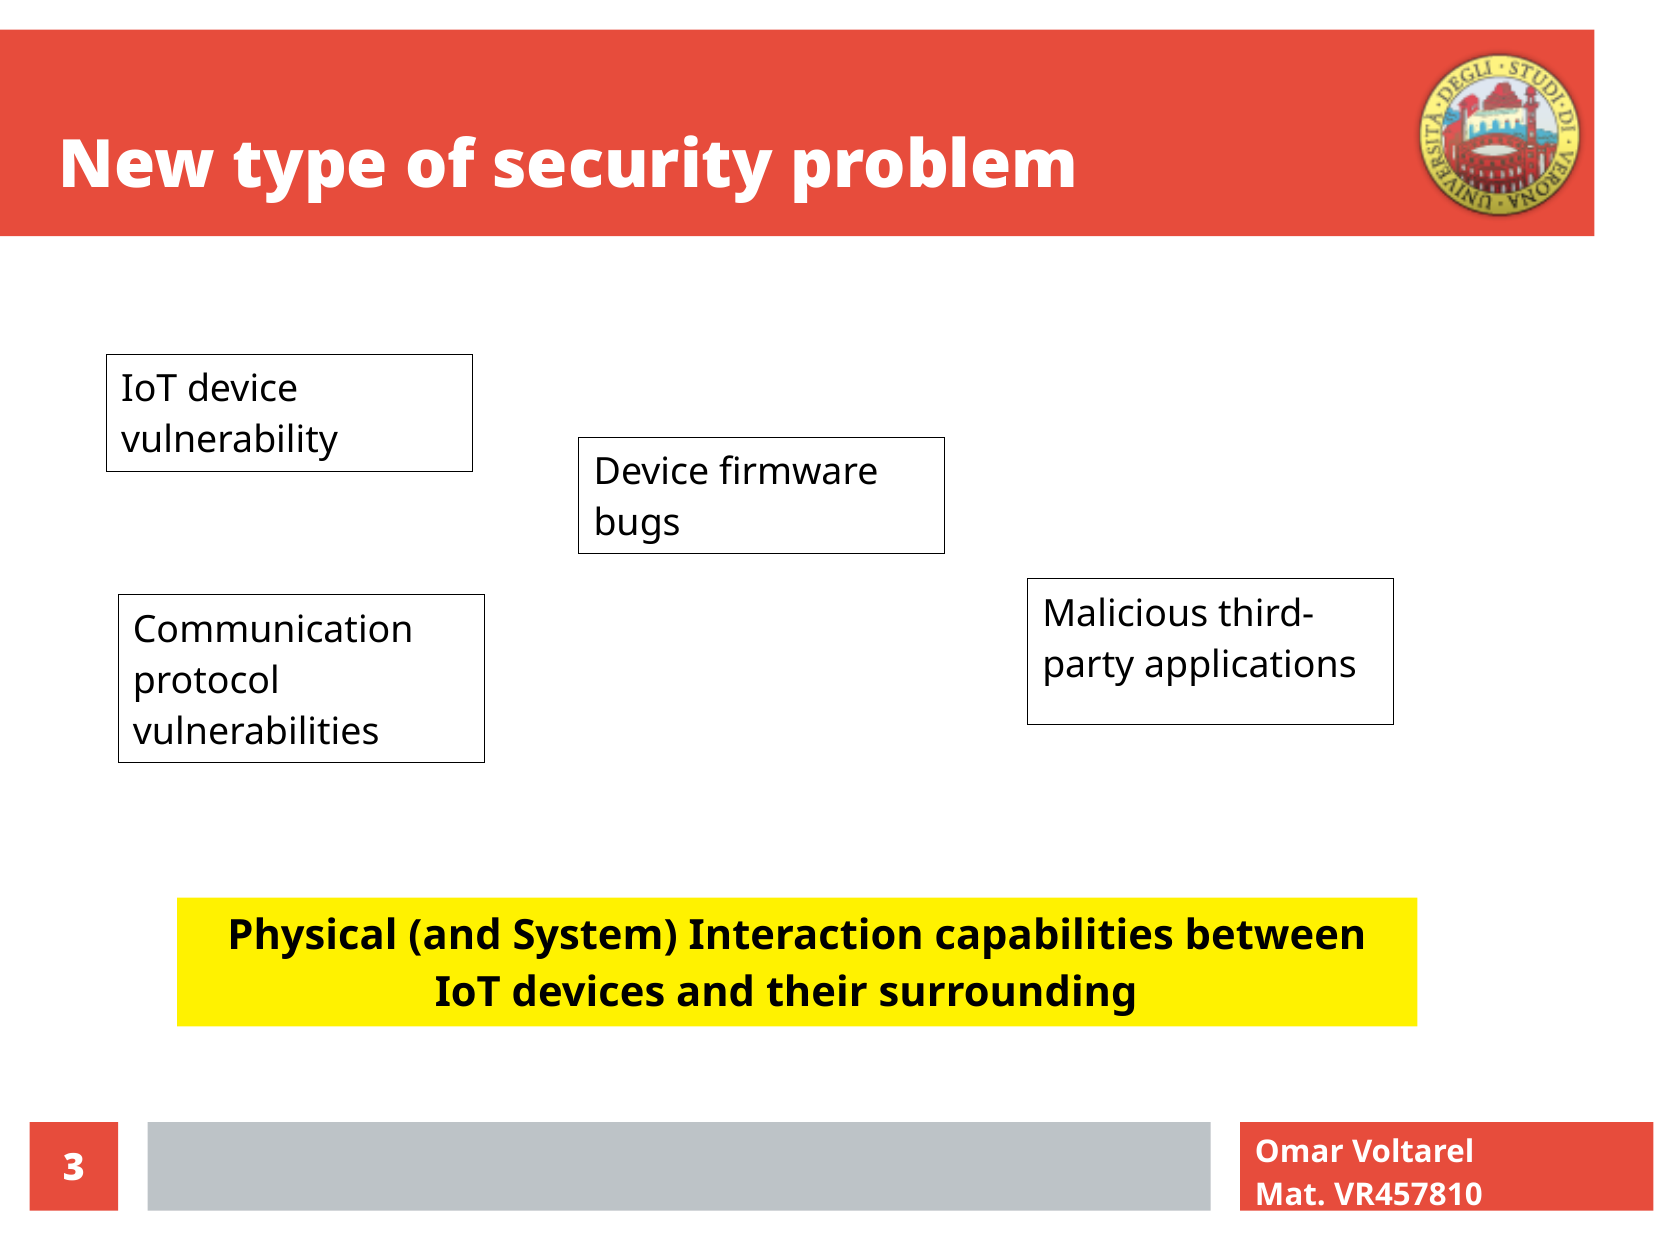

# New type of security problem
IoT device vulnerability
Device firmware bugs
Malicious third-party applications
Communication protocol vulnerabilities
Physical (and System) Interaction capabilities between IoT devices and their surrounding
3
Omar Voltarel
Mat. VR457810